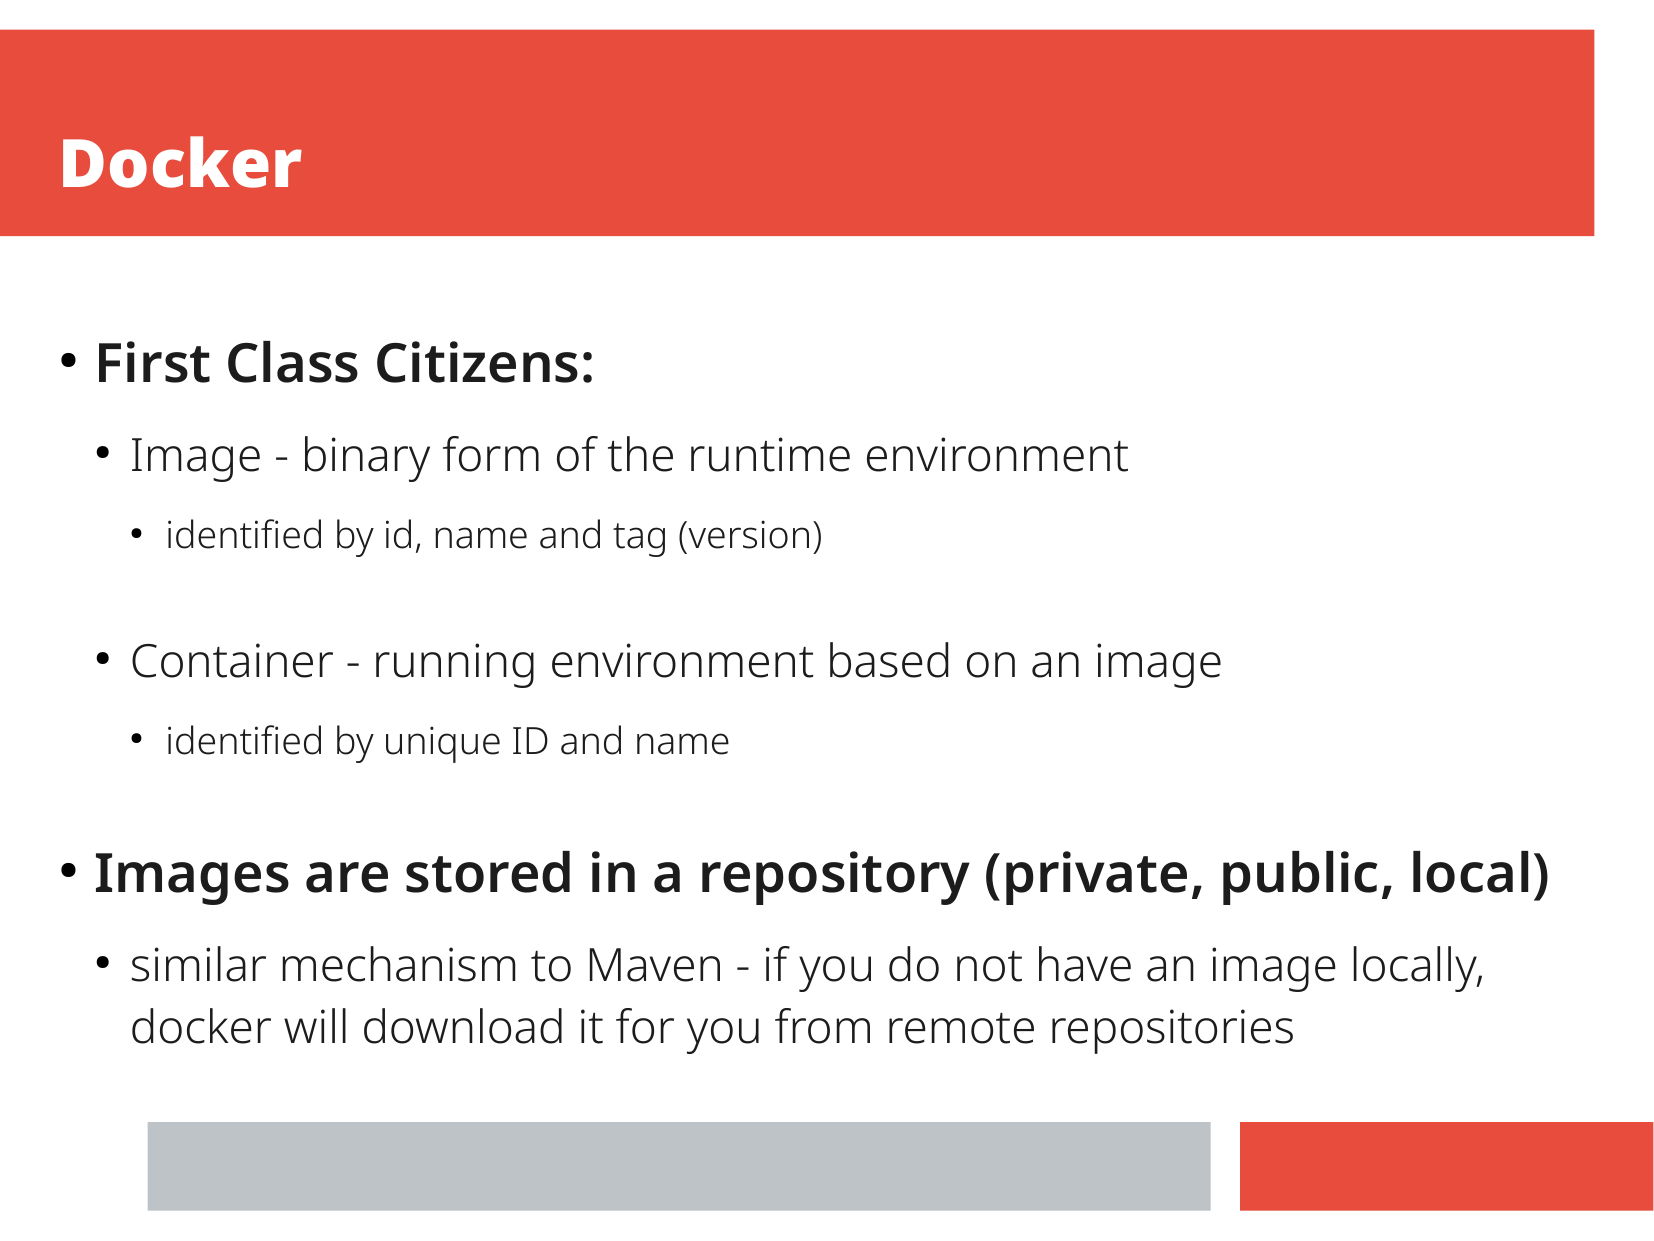

# Docker
First Class Citizens:
Image - binary form of the runtime environment
identified by id, name and tag (version)
Container - running environment based on an image
identified by unique ID and name
Images are stored in a repository (private, public, local)
similar mechanism to Maven - if you do not have an image locally, docker will download it for you from remote repositories